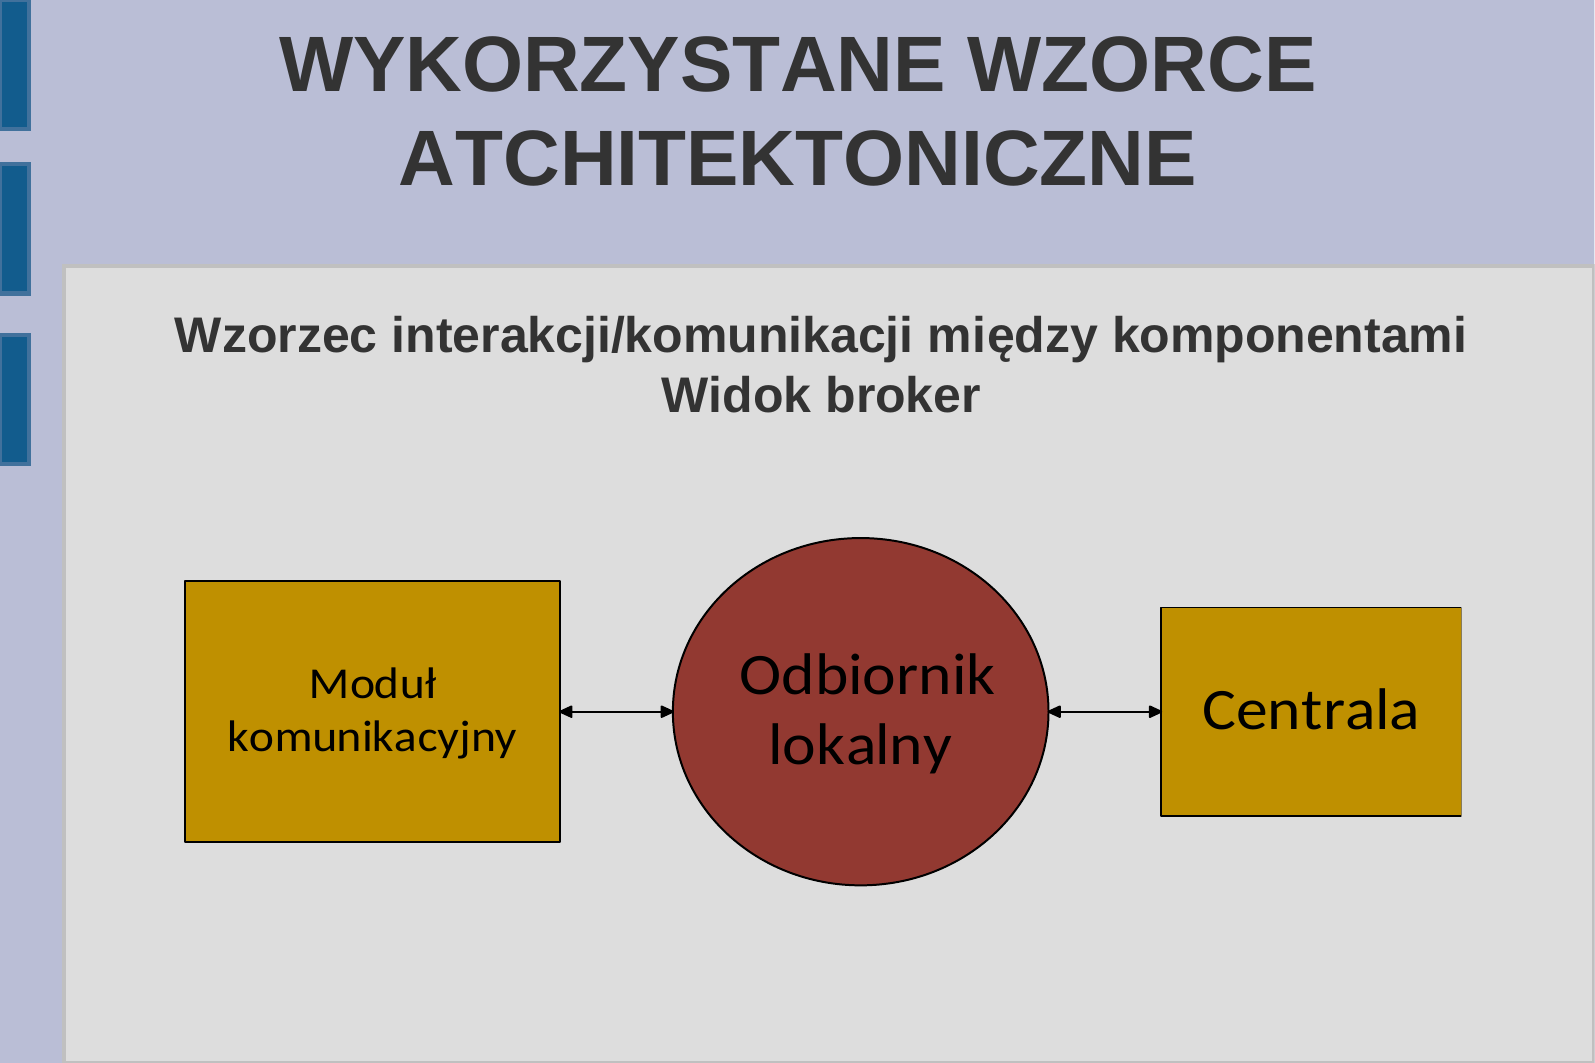

# WYKORZYSTANE WZORCE ATCHITEKTONICZNE
Wzorzec interakcji/komunikacji między komponentami
Widok broker